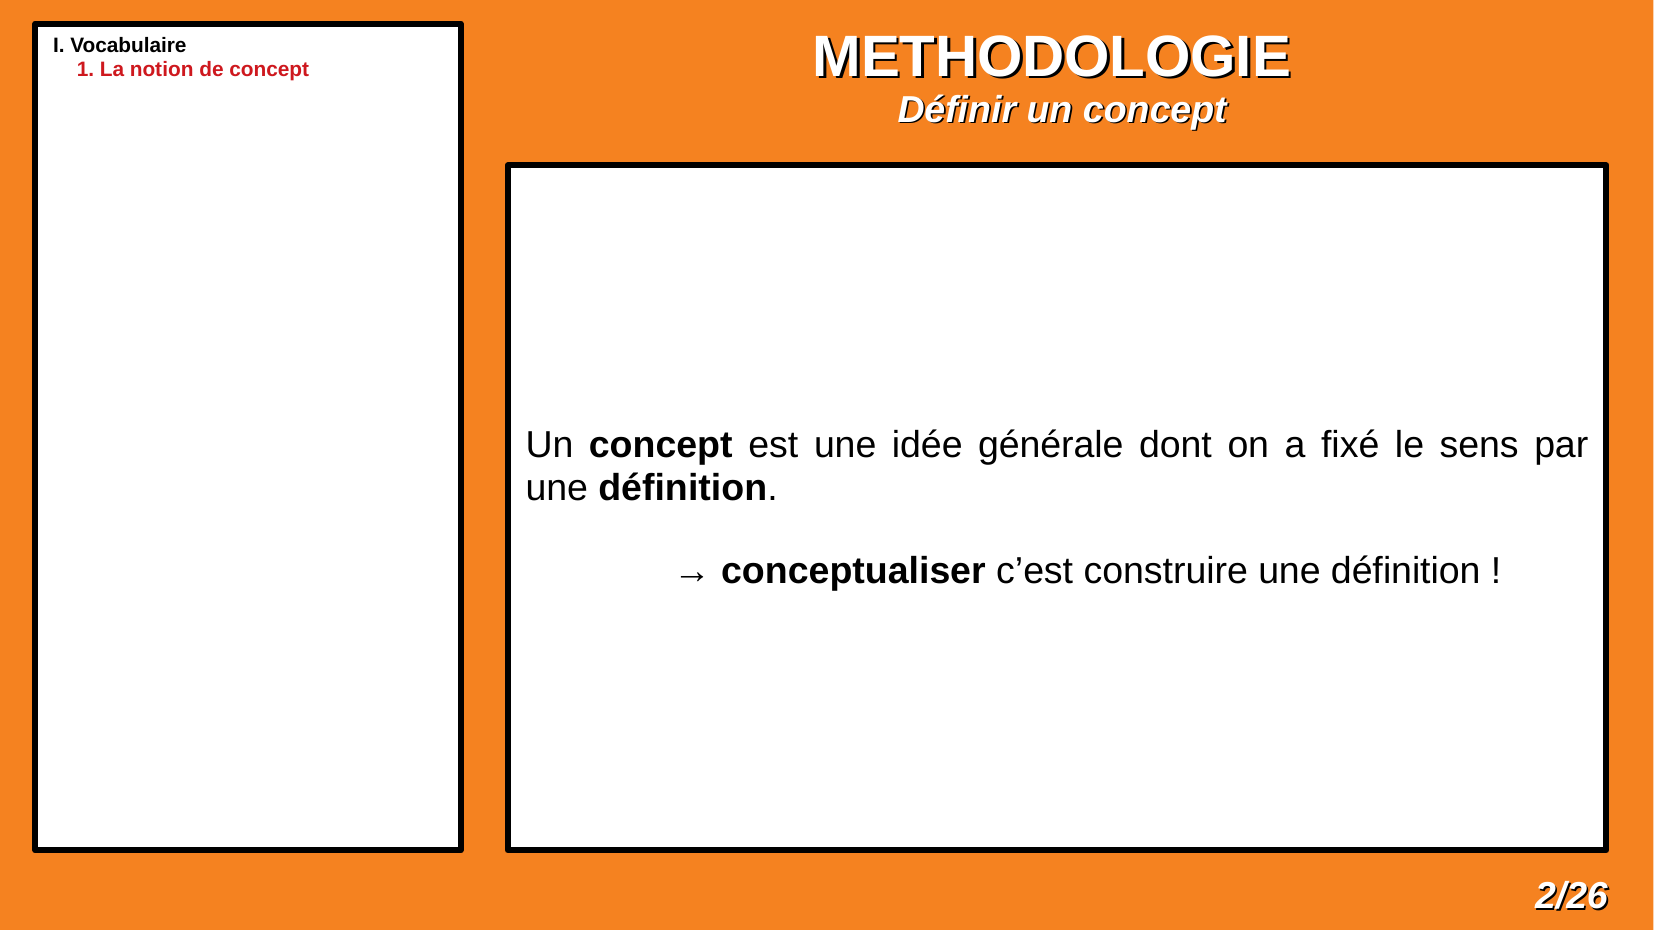

METHODOLOGIE
 Définir un concept
I. Vocabulaire
1. La notion de concept
Un concept est une idée générale dont on a fixé le sens par une définition.
→ conceptualiser c’est construire une définition !